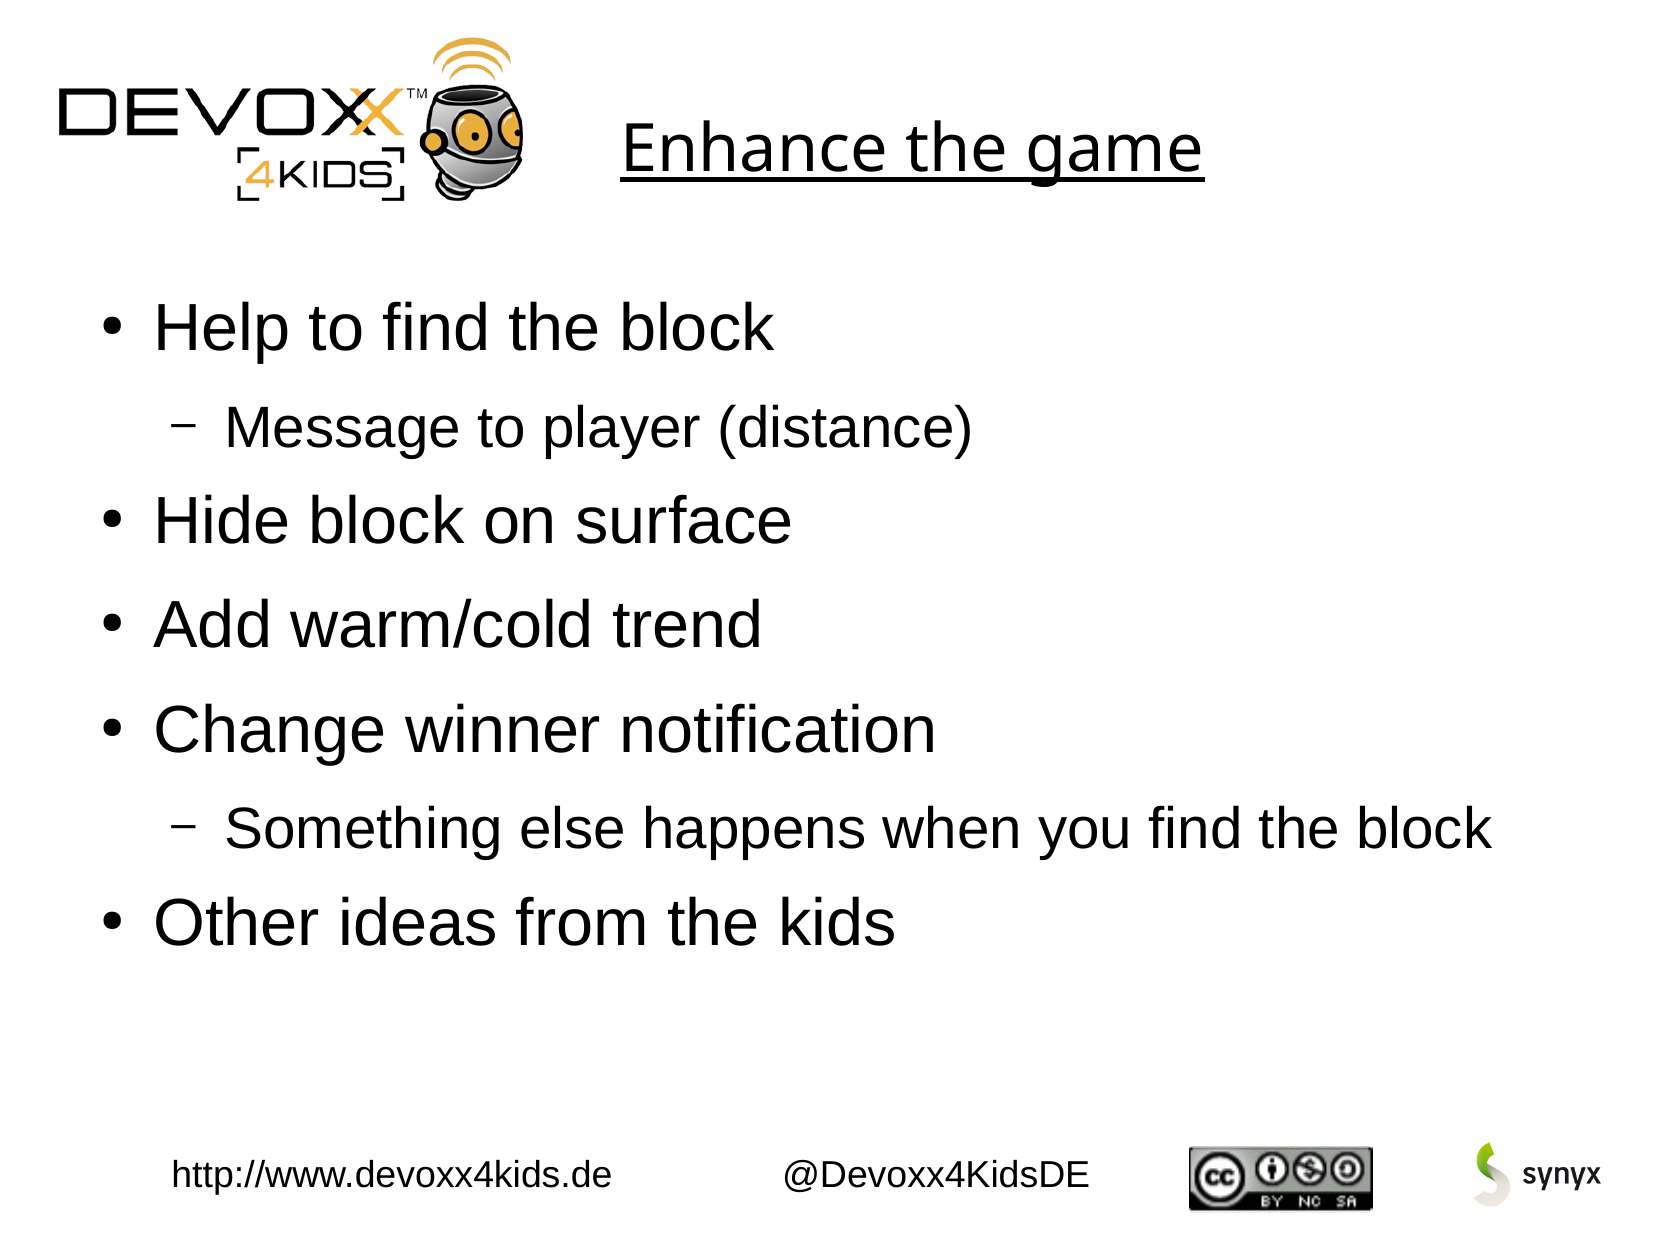

Enhance the game
# Help to find the block
Message to player (distance)
Hide block on surface
Add warm/cold trend
Change winner notification
Something else happens when you find the block
Other ideas from the kids